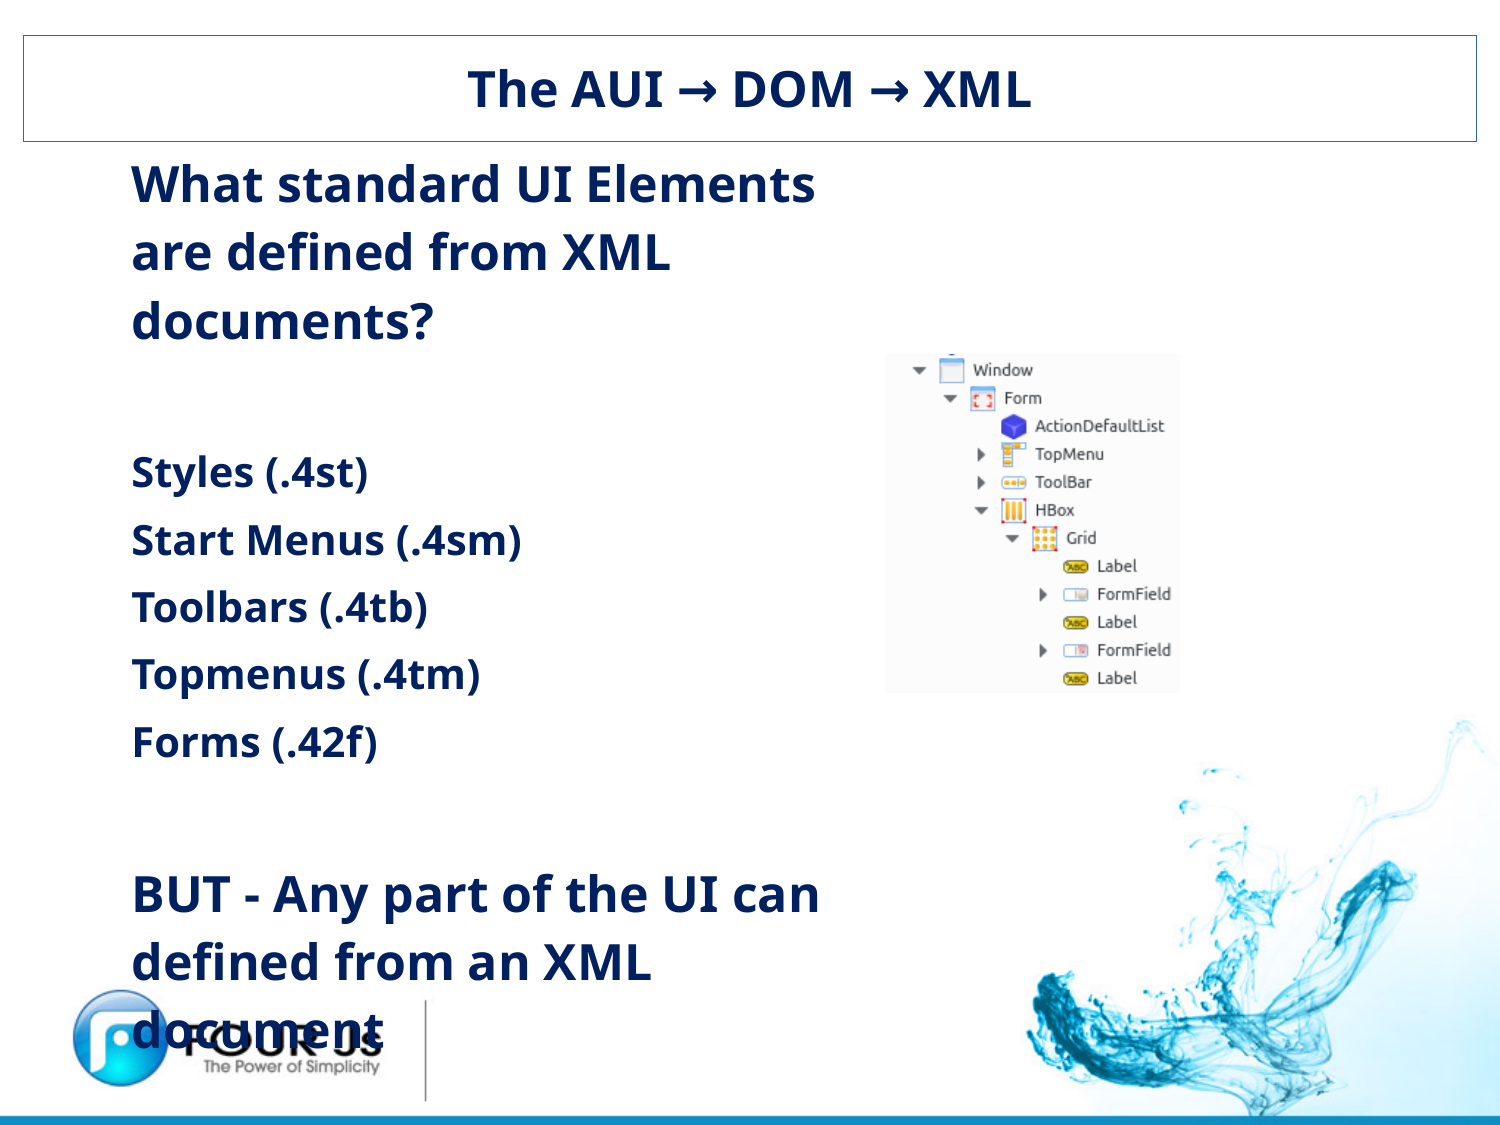

# The AUI → DOM → XML
What standard UI Elements are defined from XML documents?
Styles (.4st)
Start Menus (.4sm)
Toolbars (.4tb)
Topmenus (.4tm)
Forms (.42f)
BUT - Any part of the UI can defined from an XML document